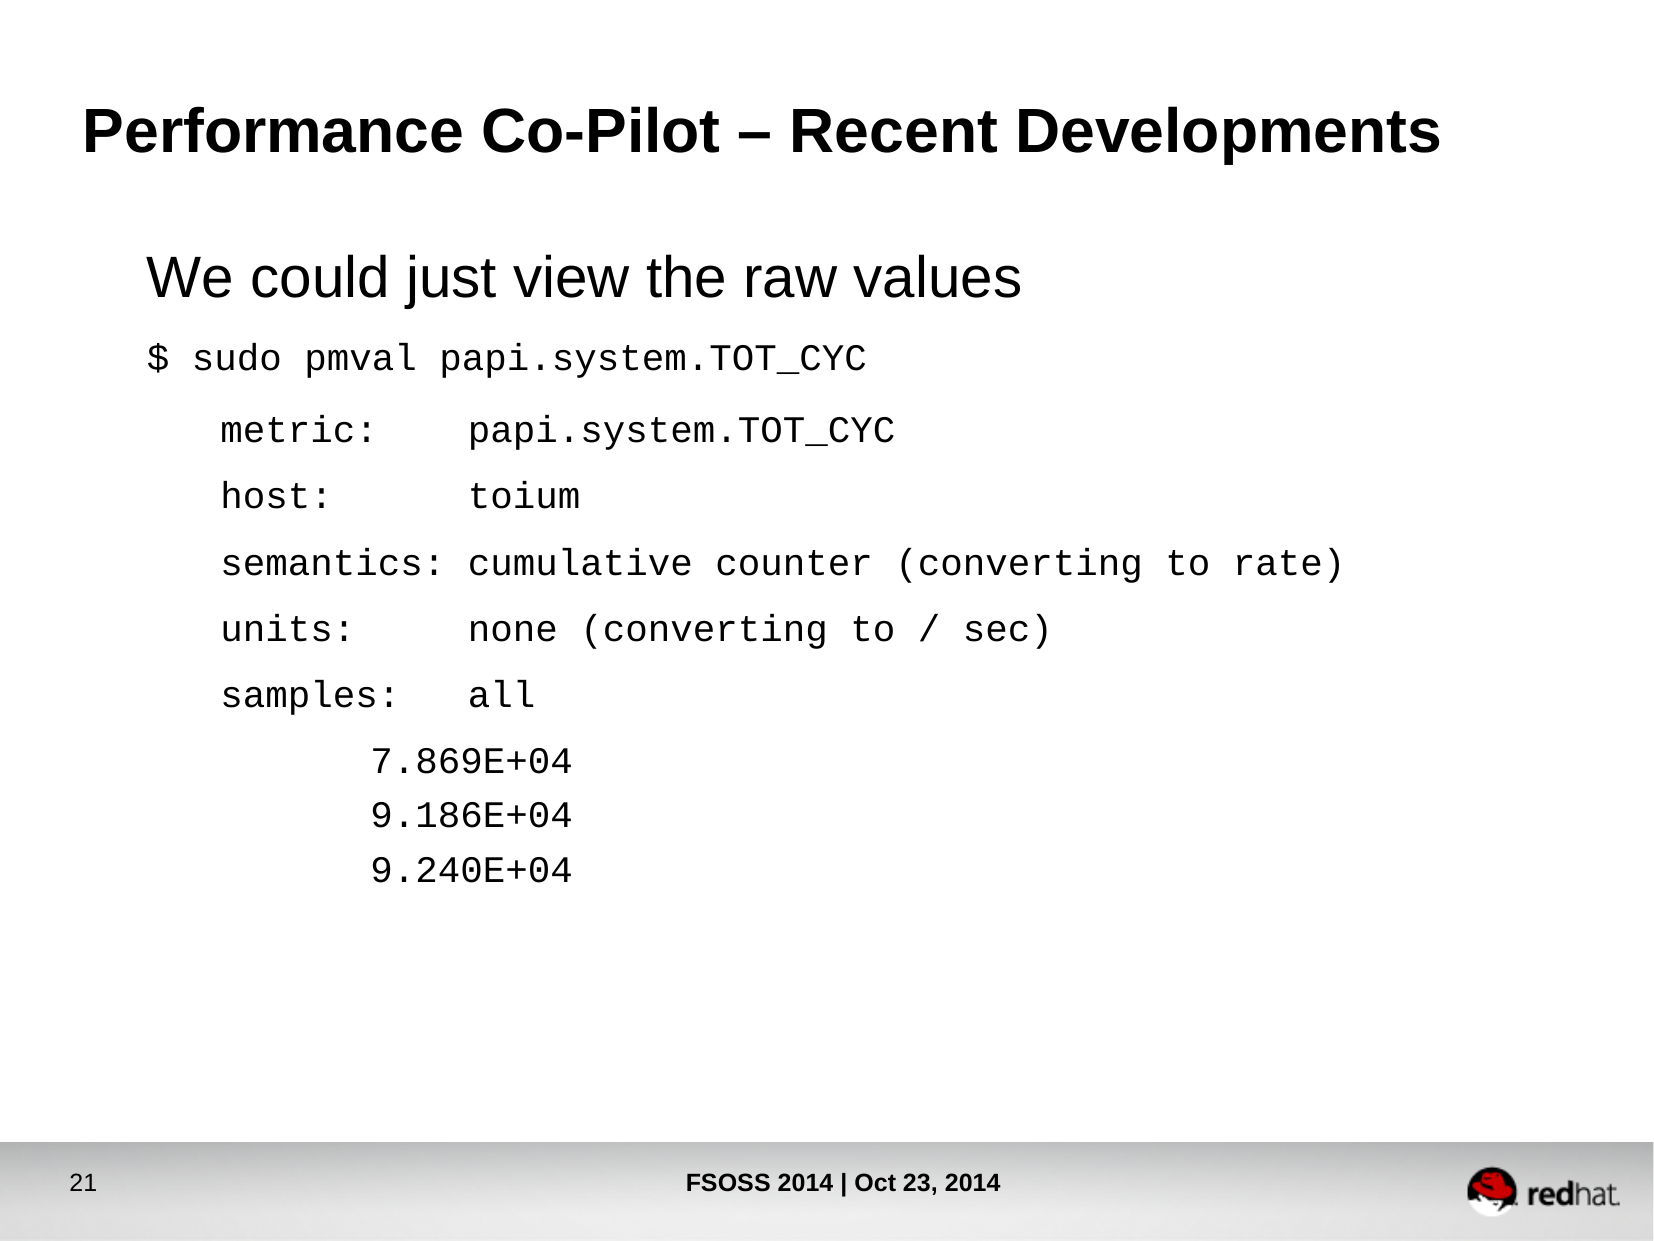

# Performance Co-Pilot – Recent Developments
We could just view the raw values
$ sudo pmval papi.system.TOT_CYC
metric: papi.system.TOT_CYC
host: toium
semantics: cumulative counter (converting to rate)
units: none (converting to / sec)
samples: all
7.869E+04
9.186E+04
9.240E+04